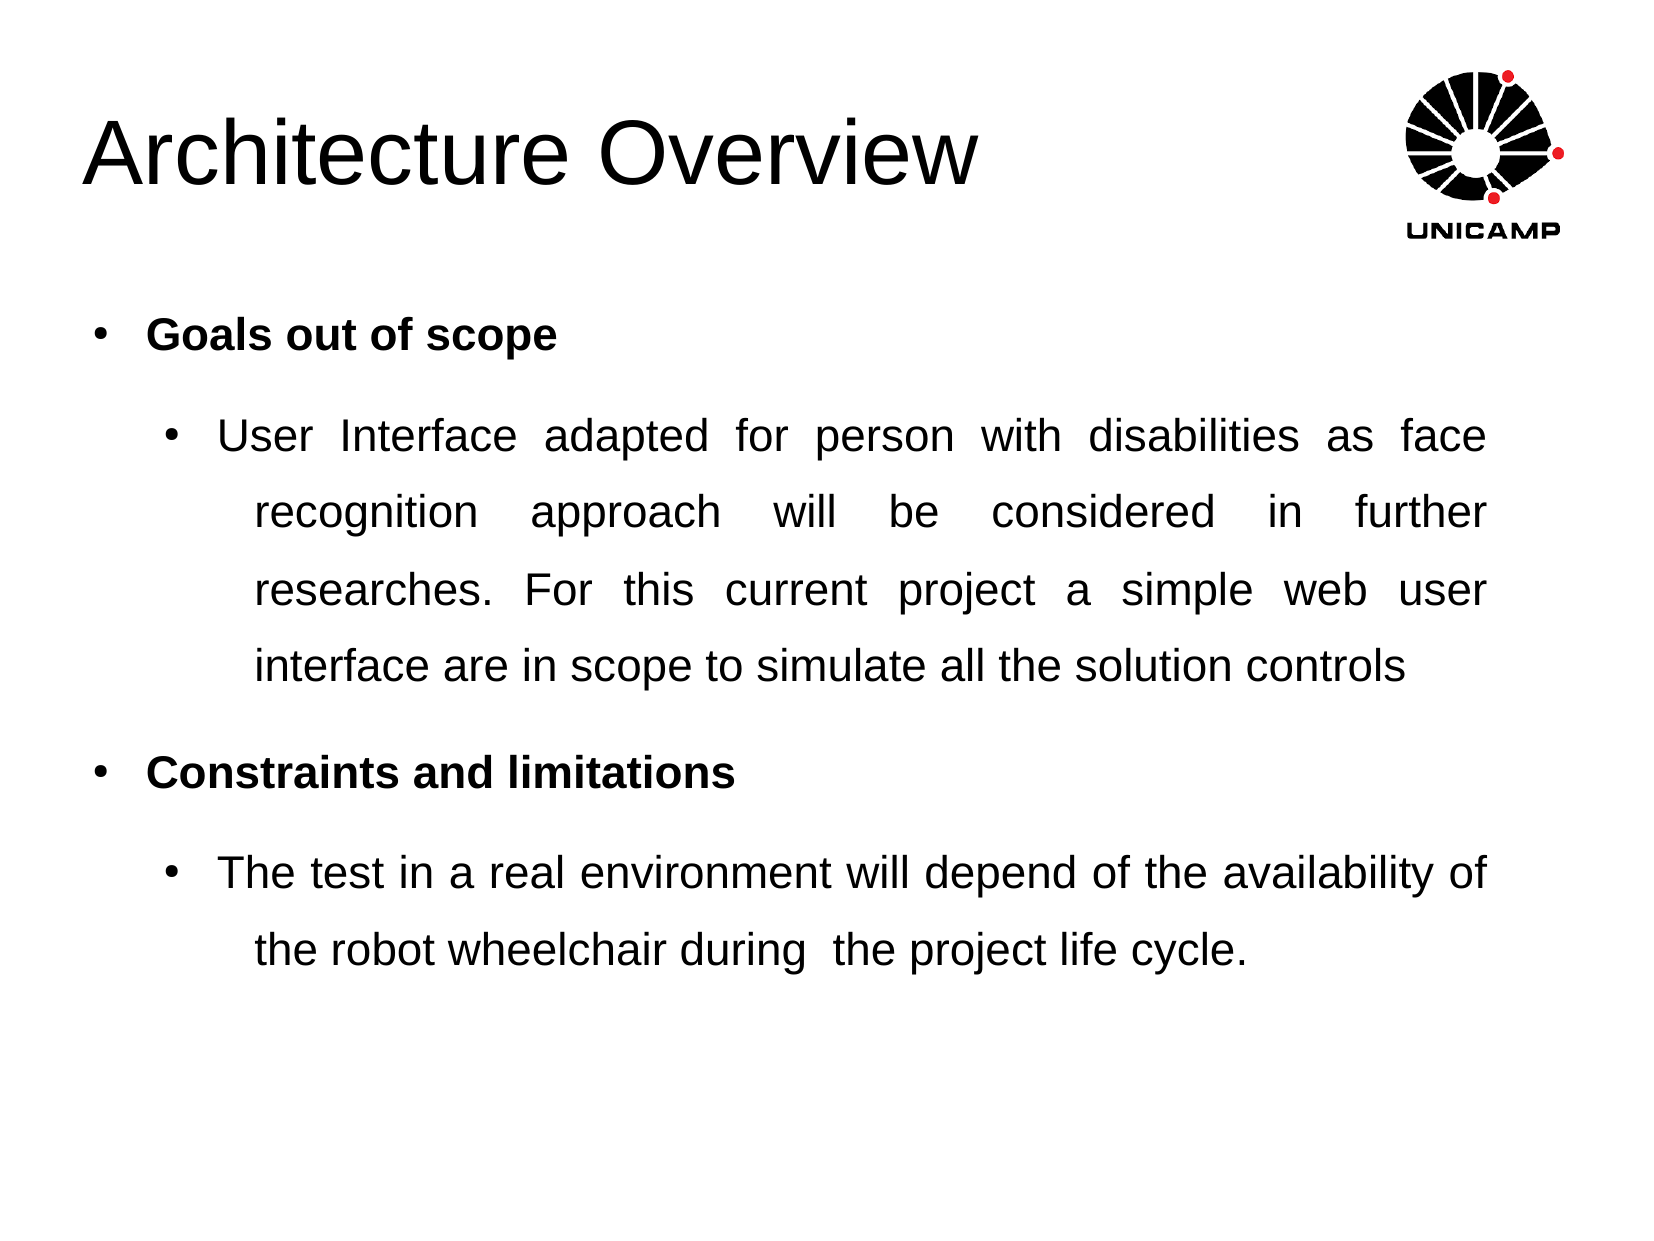

# Architecture Overview
Goals out of scope
User Interface adapted for person with disabilities as face recognition approach will be considered in further researches. For this current project a simple web user interface are in scope to simulate all the solution controls
Constraints and limitations
The test in a real environment will depend of the availability of the robot wheelchair during the project life cycle.